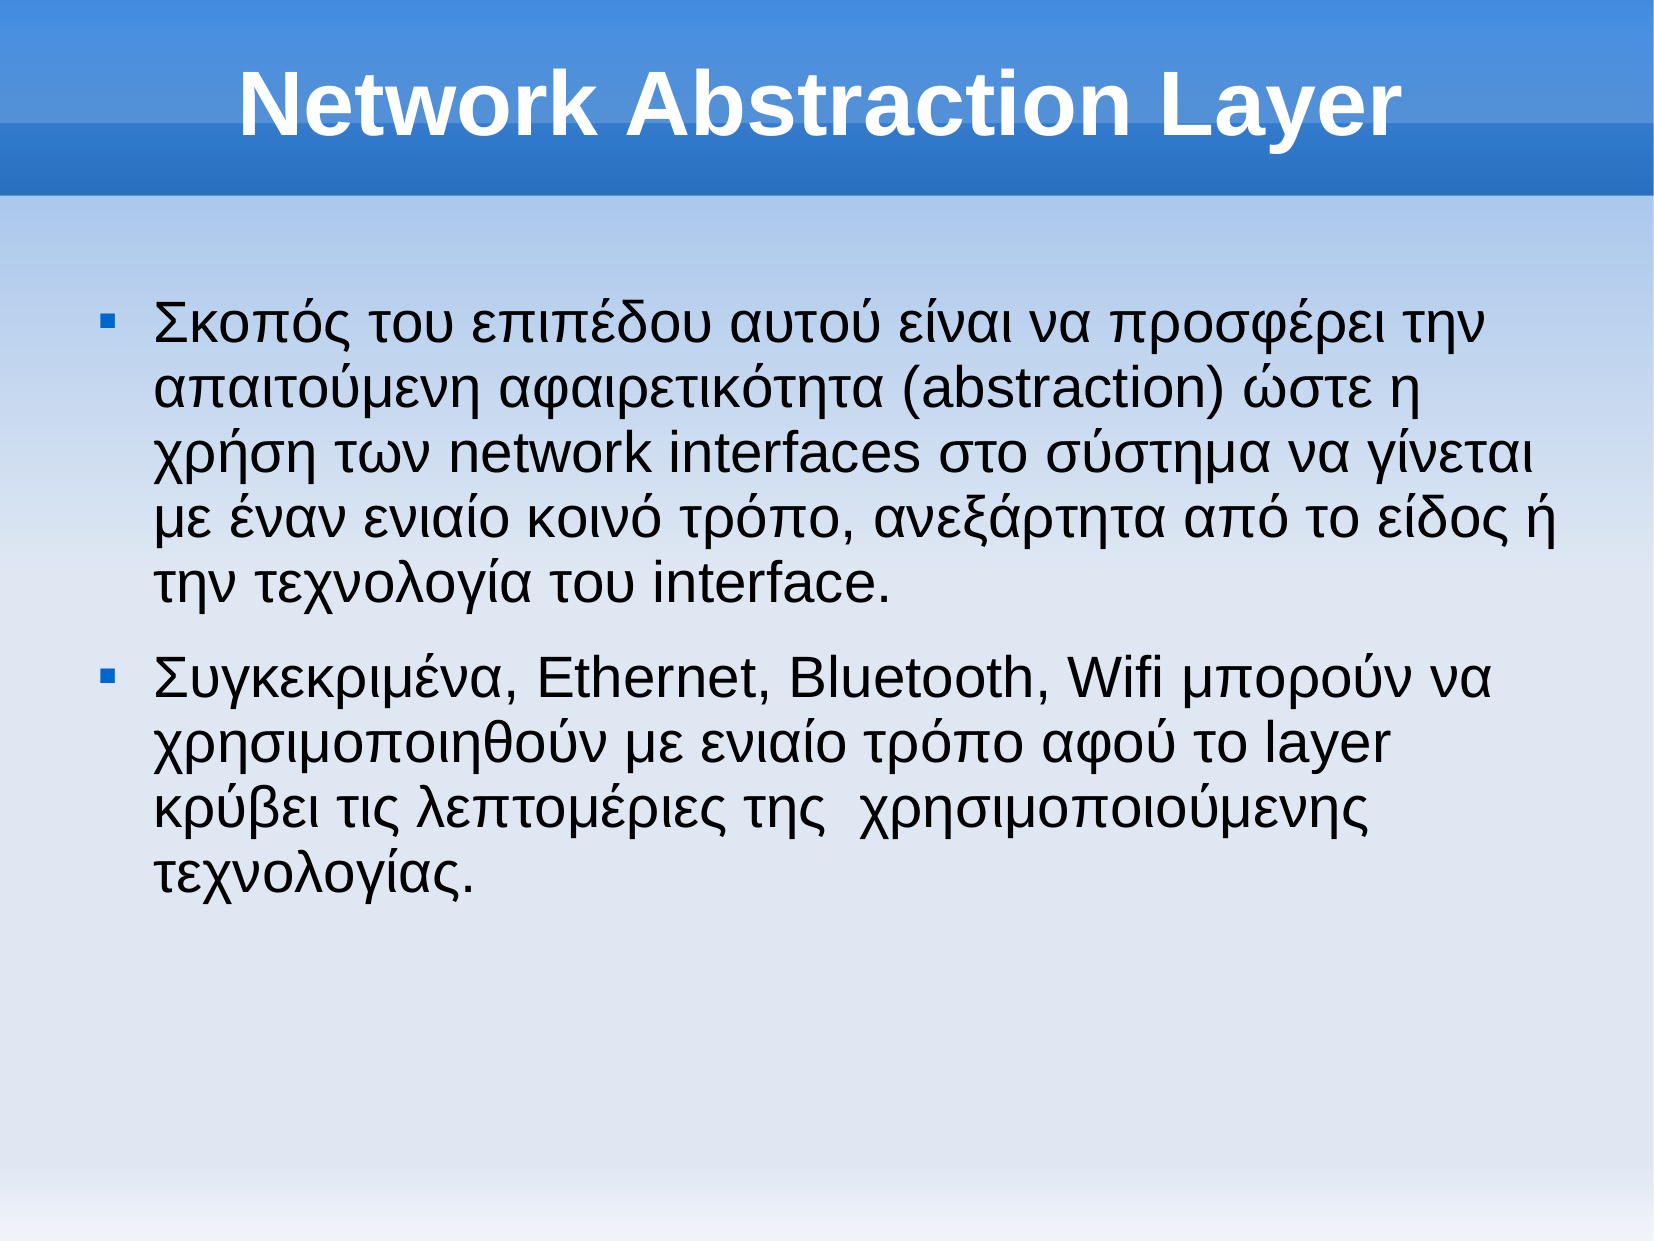

# Network Abstraction Layer
Σκοπός του επιπέδου αυτού είναι να προσφέρει την απαιτούμενη αφαιρετικότητα (abstraction) ώστε η χρήση των network interfaces στο σύστημα να γίνεται με έναν ενιαίο κοινό τρόπο, ανεξάρτητα από το είδος ή την τεχνολογία του interface.
Συγκεκριμένα, Ethernet, Bluetooth, Wifi μπορούν να χρησιμοποιηθούν με ενιαίο τρόπο αφού το layer κρύβει τις λεπτομέριες της χρησιμοποιούμενης τεχνολογίας.